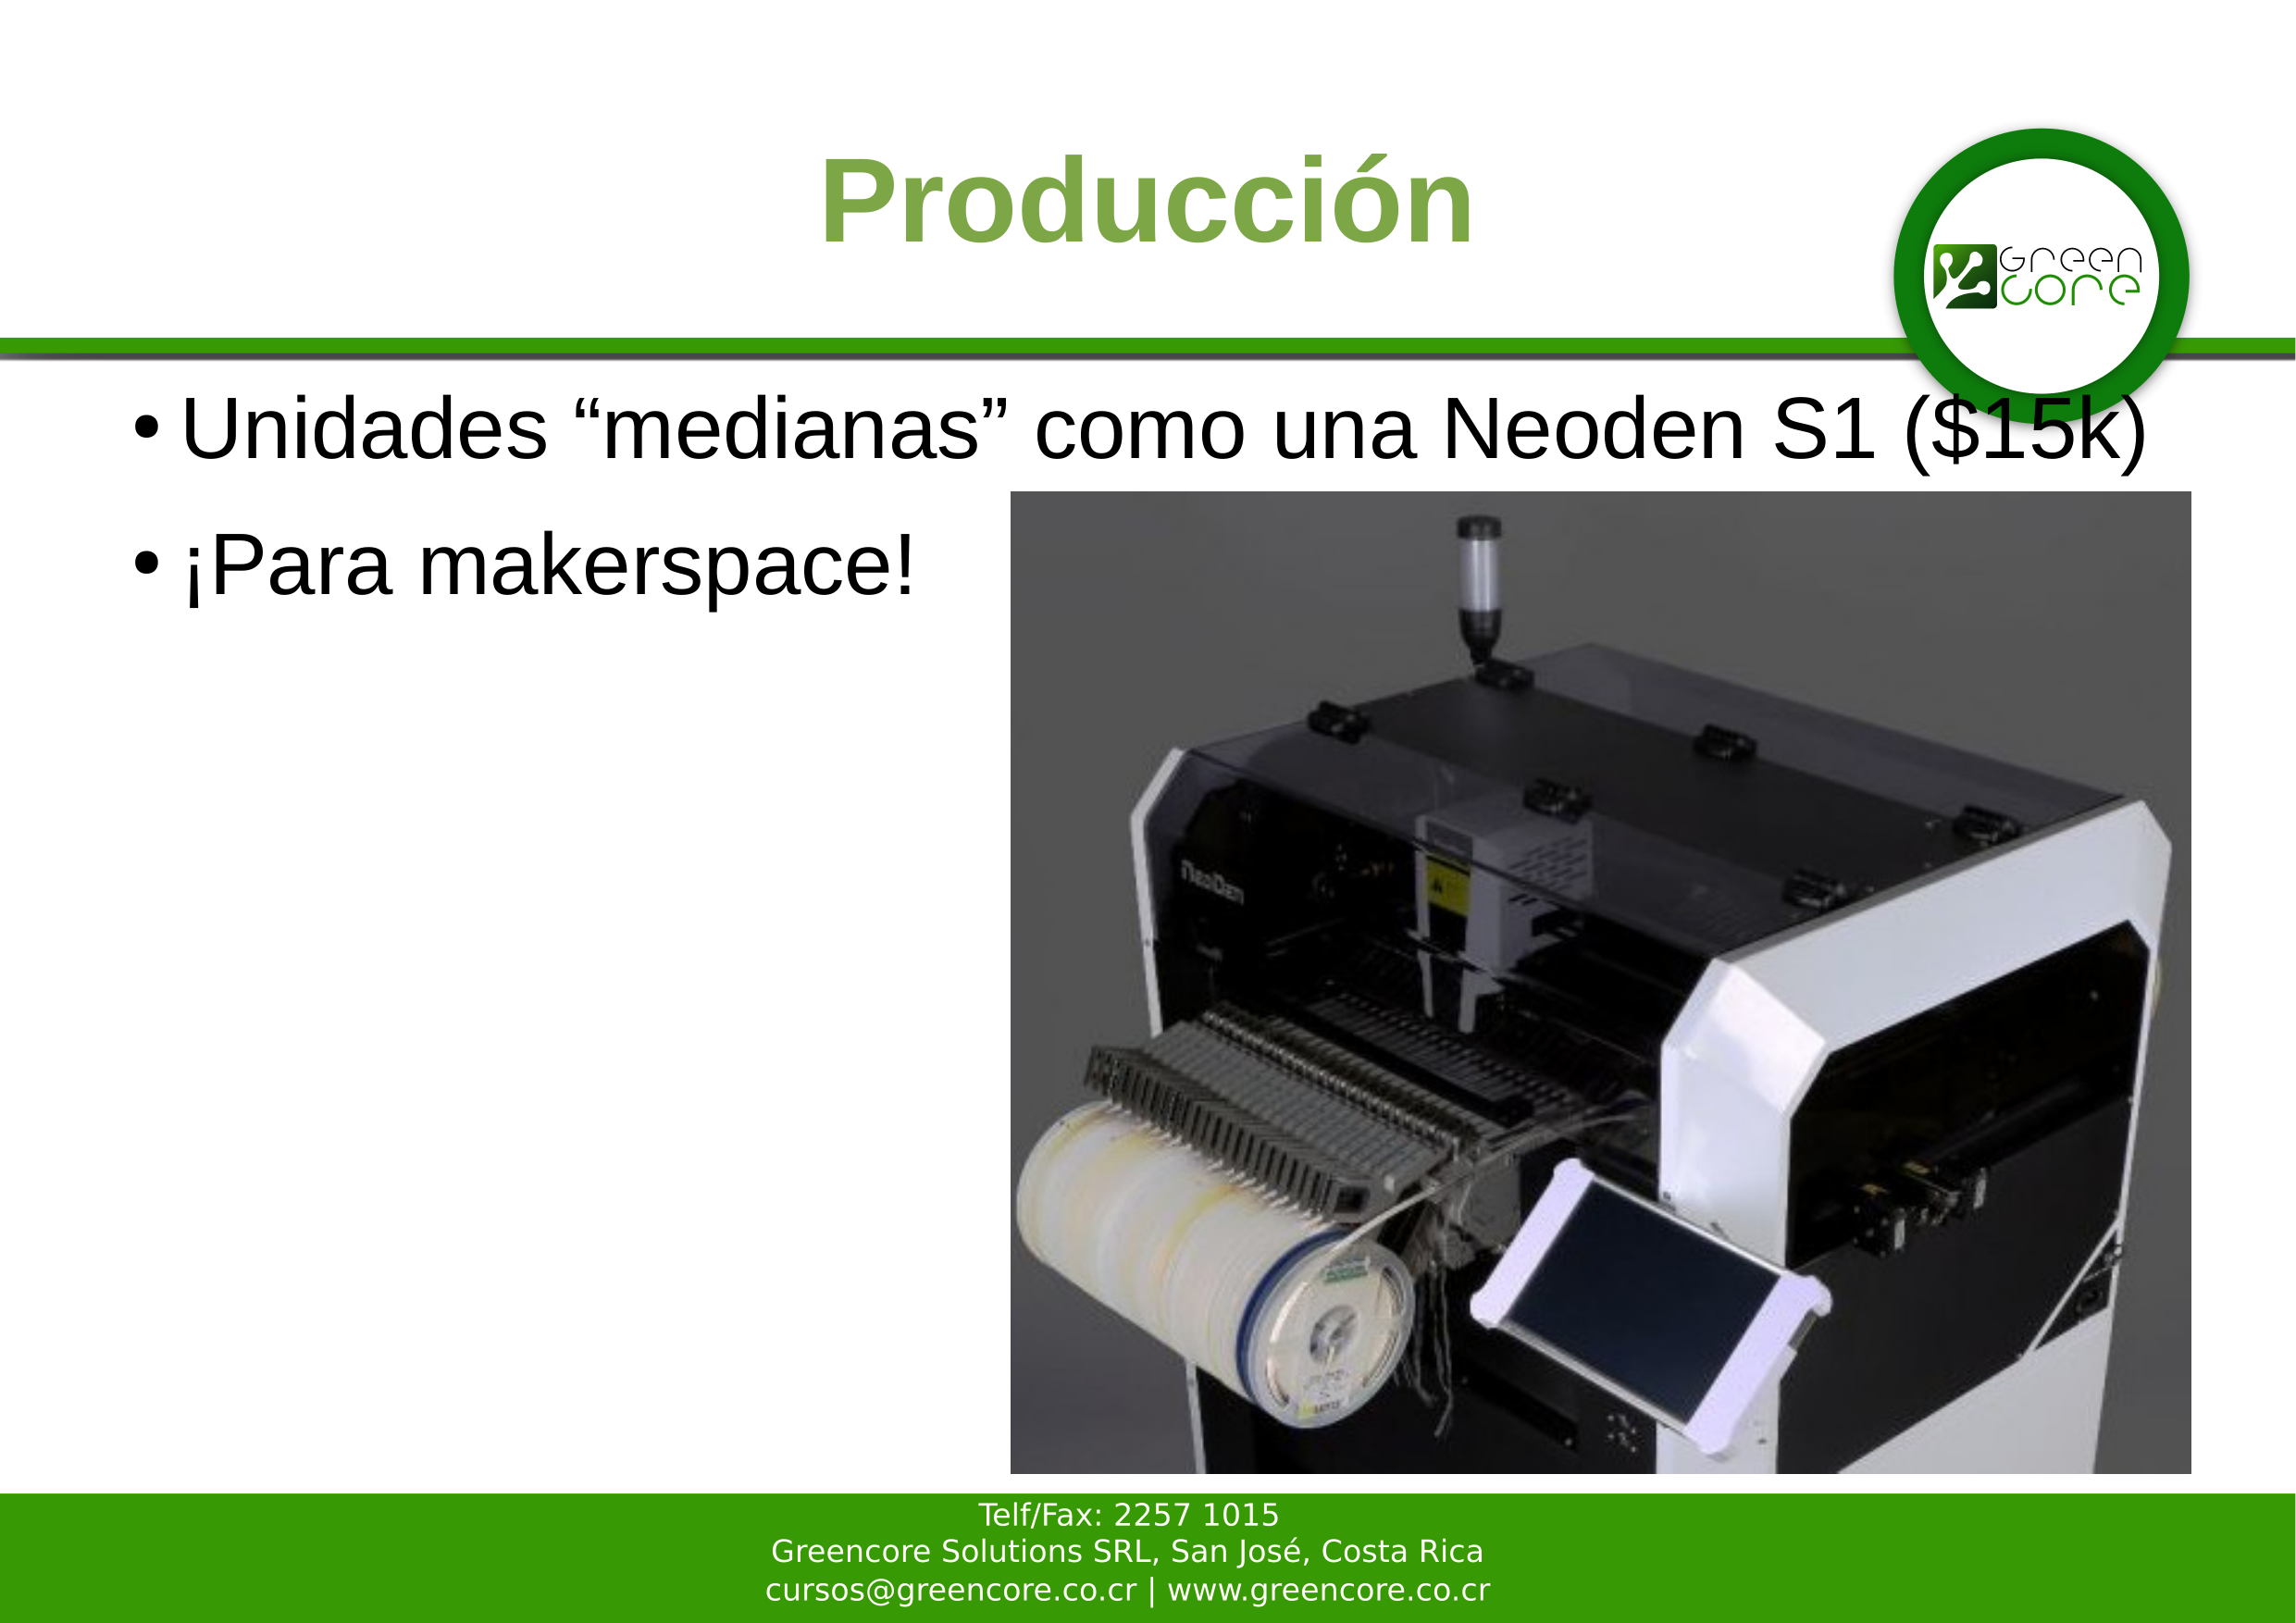

# Producción
Unidades “medianas” como una Neoden S1 ($15k)
¡Para makerspace!